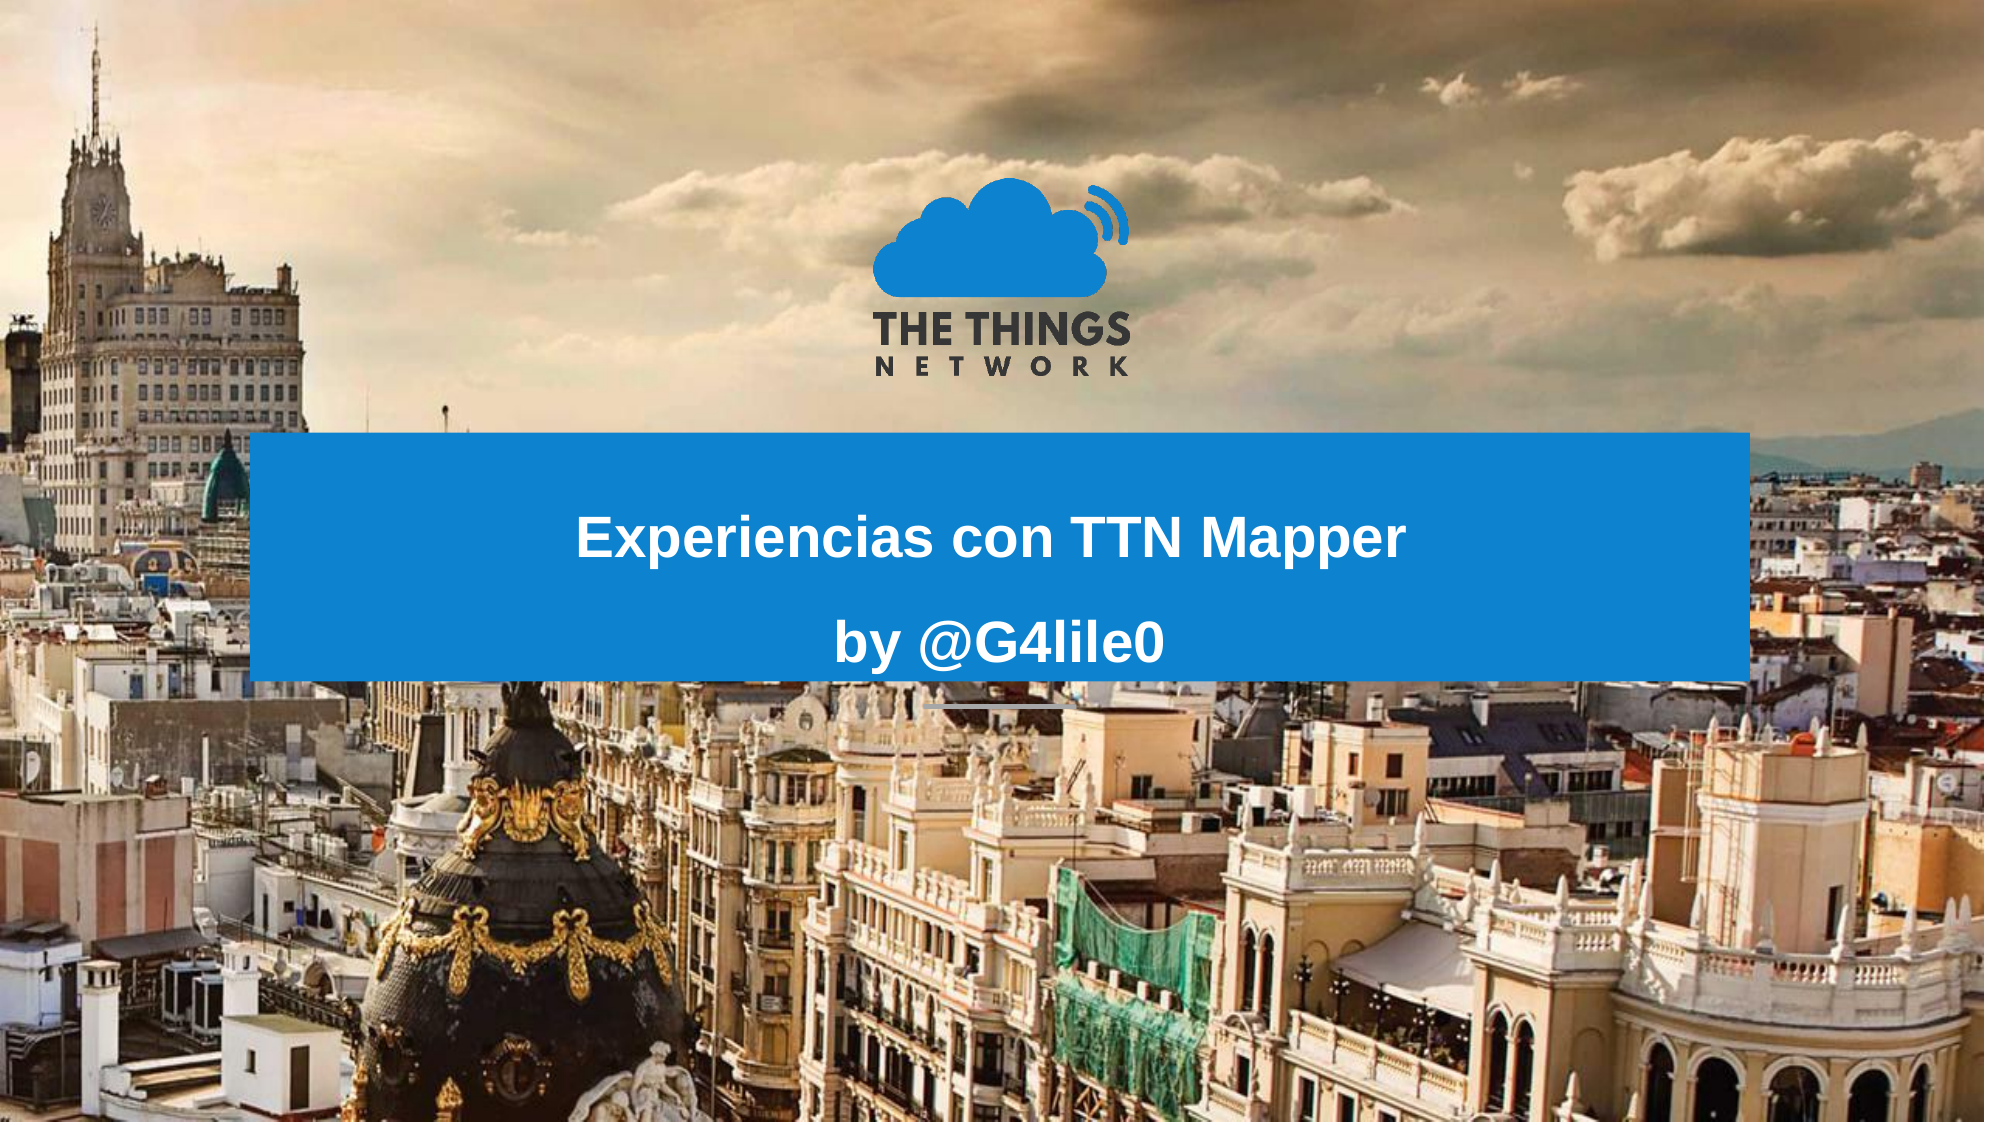

# Experiencias con TTN Mapper by @G4lile0